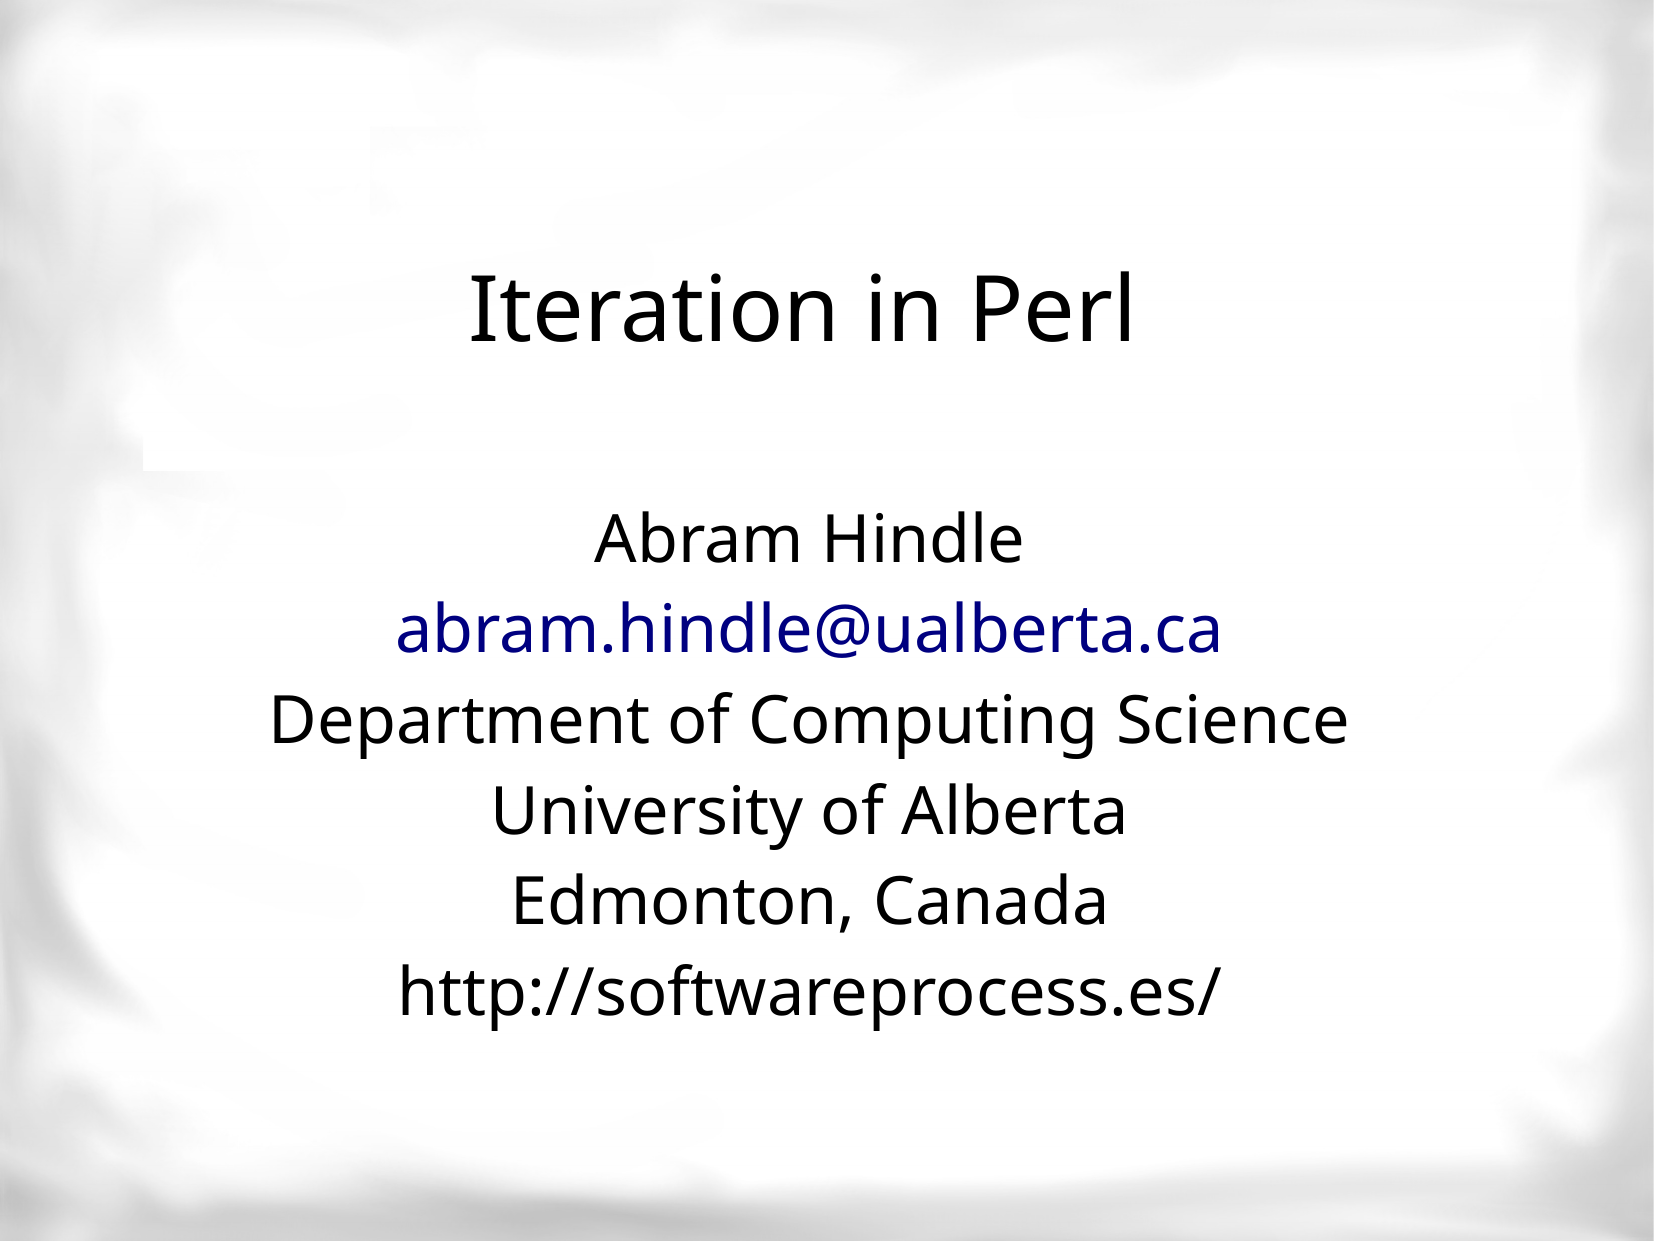

# Iteration in Perl
Abram Hindle
abram.hindle@ualberta.ca
Department of Computing Science
University of Alberta
Edmonton, Canada
http://softwareprocess.es/